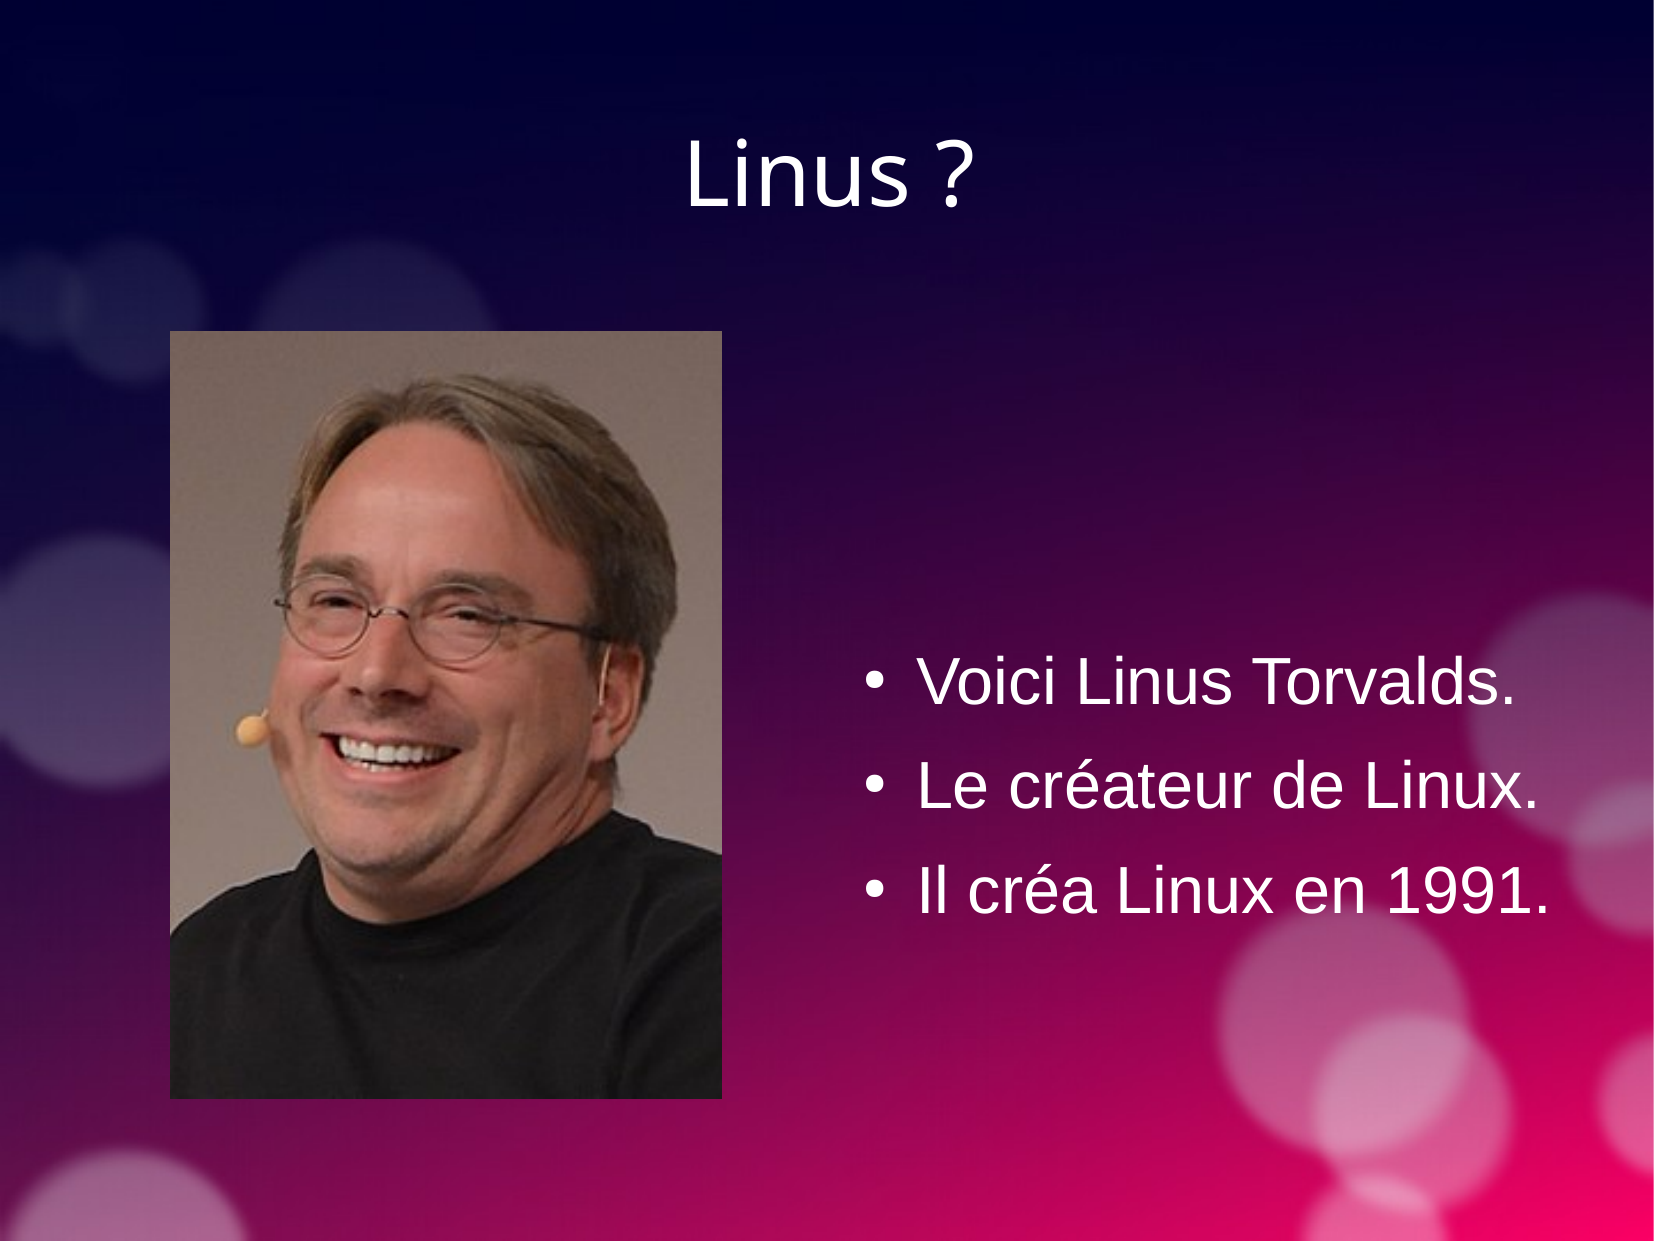

# Linus ?
Voici Linus Torvalds.
Le créateur de Linux.
Il créa Linux en 1991.